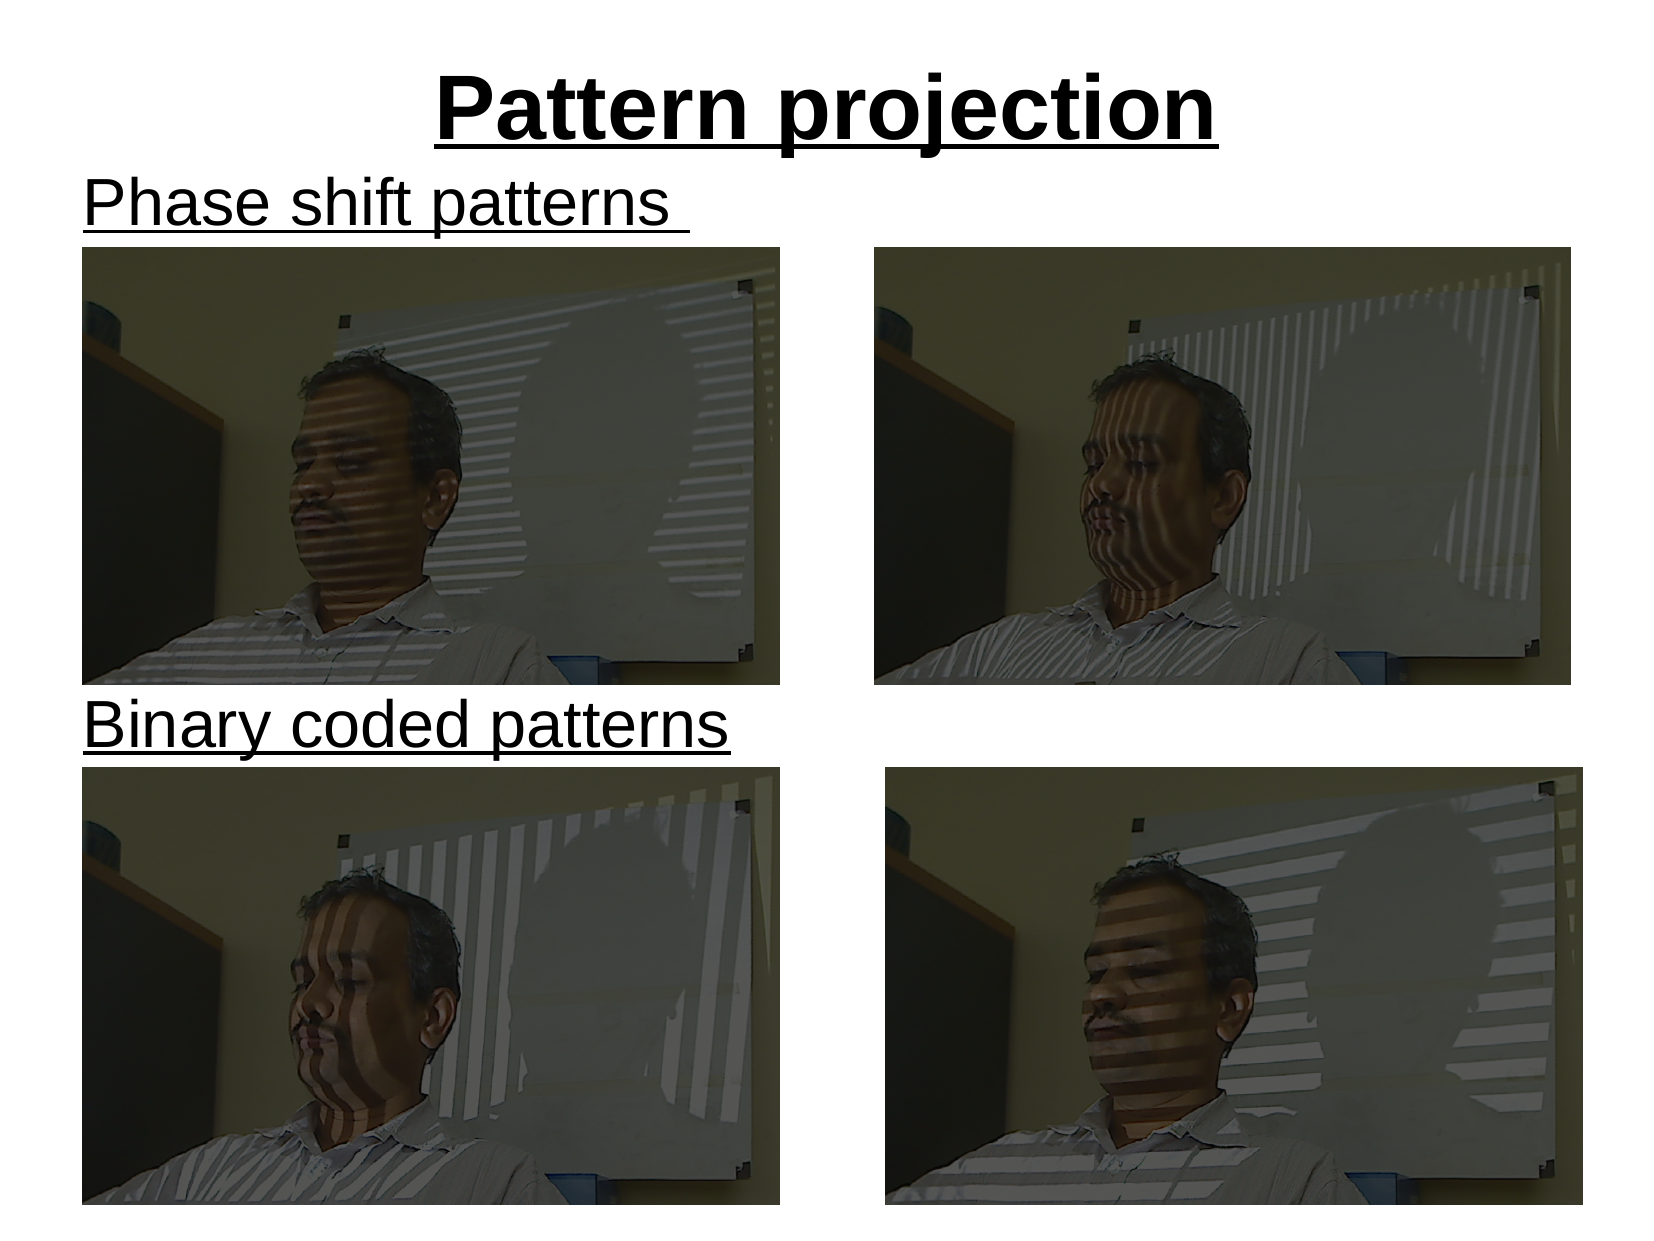

# Pattern projection
Phase shift patterns
Binary coded patterns